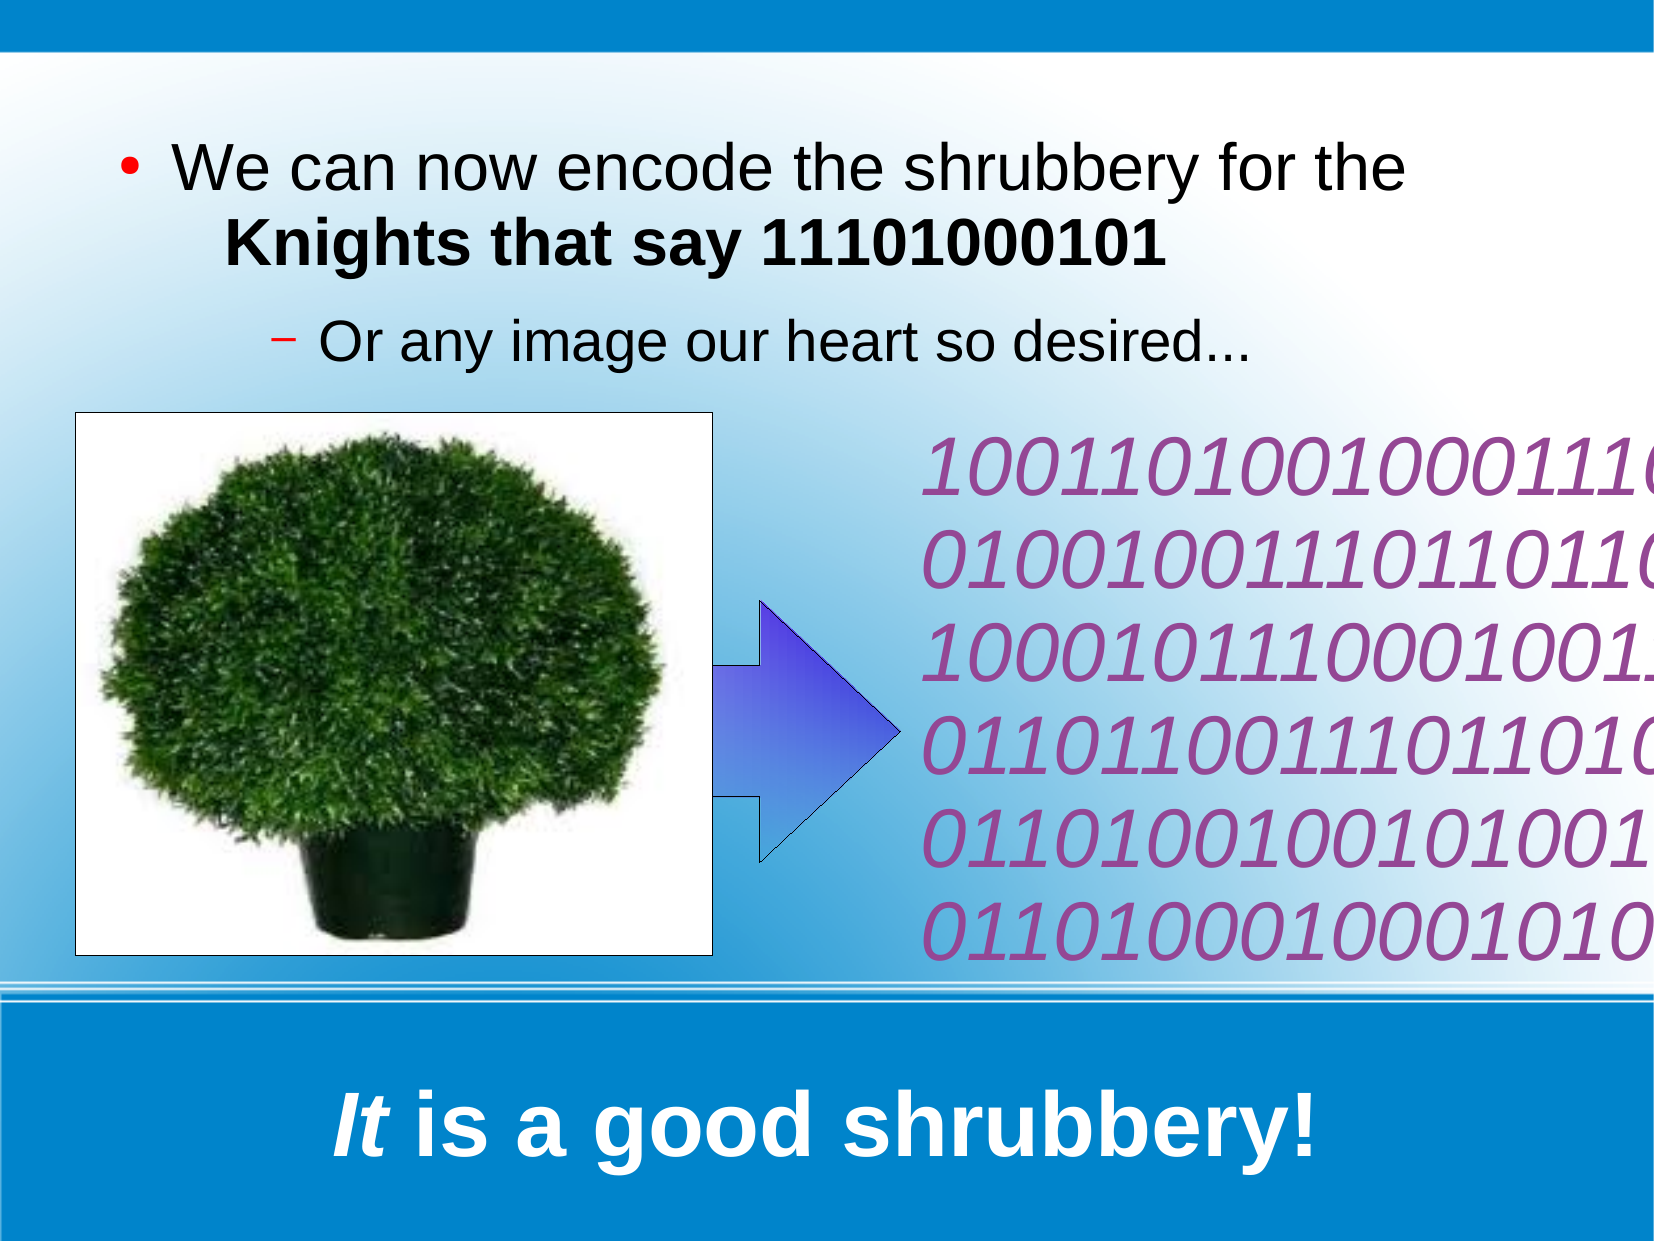

We can now encode the shrubbery for the Knights that say 11101000101
Or any image our heart so desired...
10011010010001110
01001001110110110
10001011100010011
011011001110110100110100100101001001101000100010100
# It is a good shrubbery!